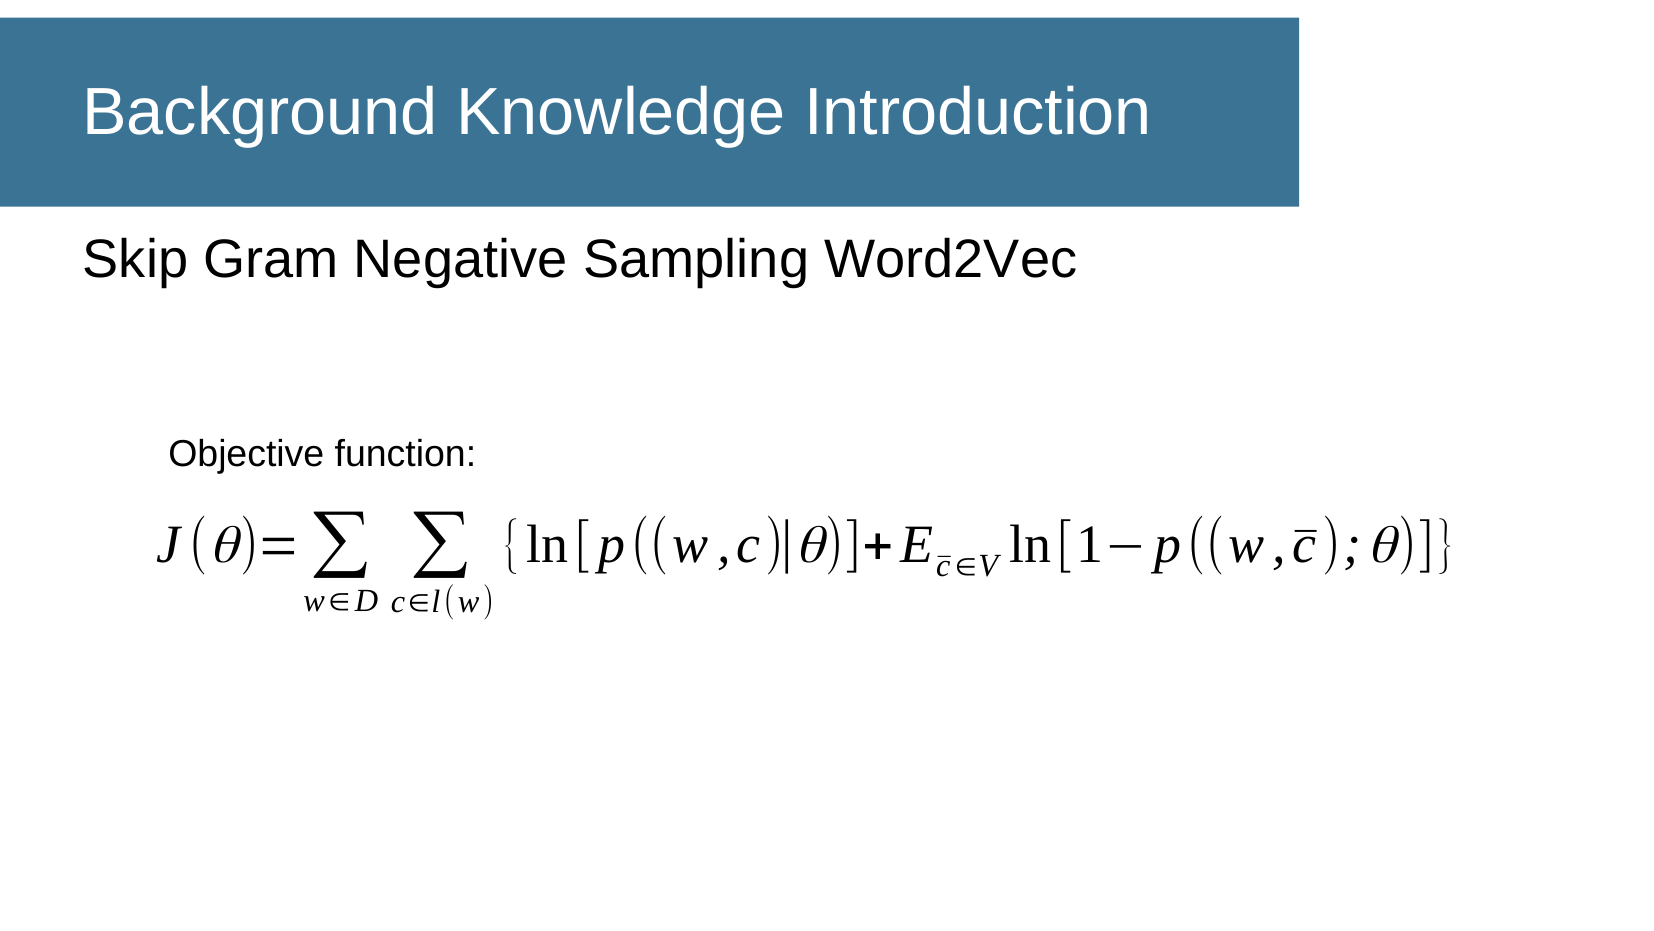

# Background Knowledge Introduction
Skip Gram Negative Sampling Word2Vec
Objective function: